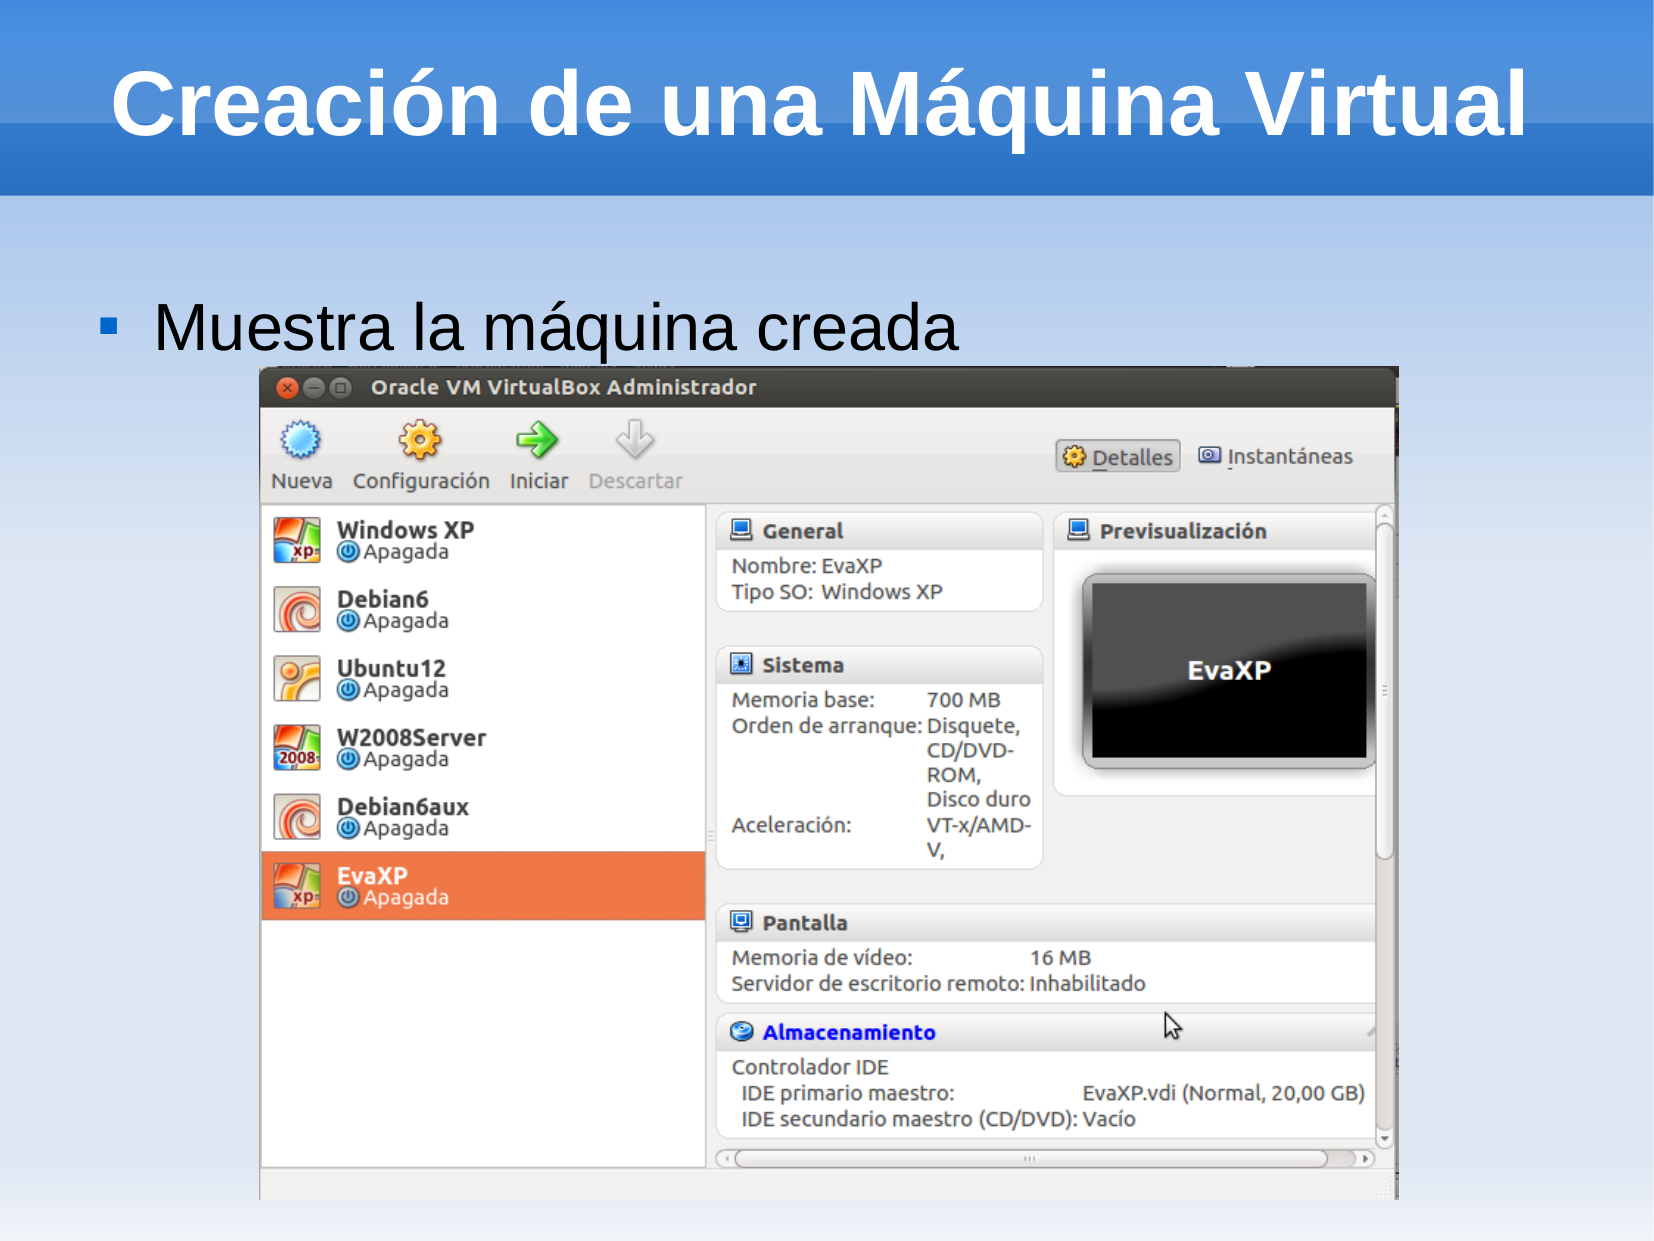

# Creación de una Máquina Virtual
Muestra la máquina creada